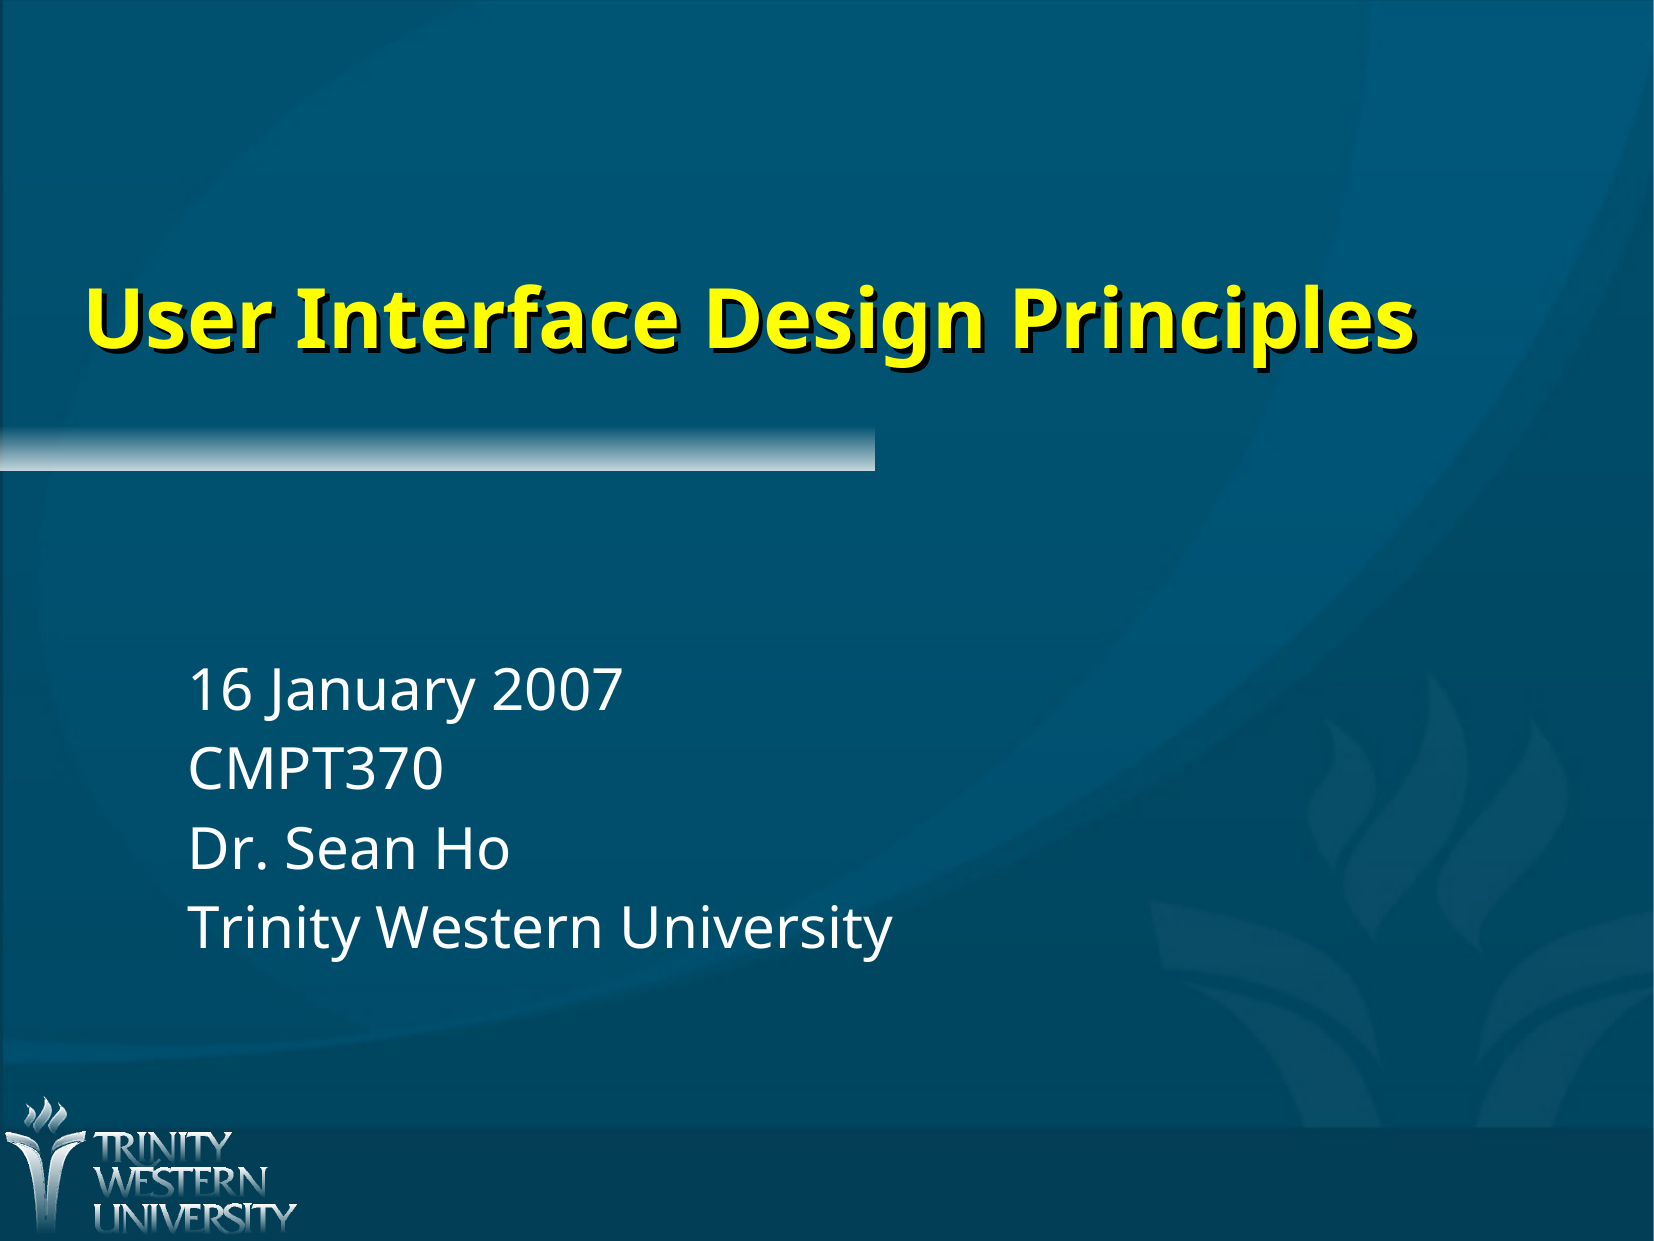

# User Interface Design Principles
16 January 2007
CMPT370
Dr. Sean Ho
Trinity Western University